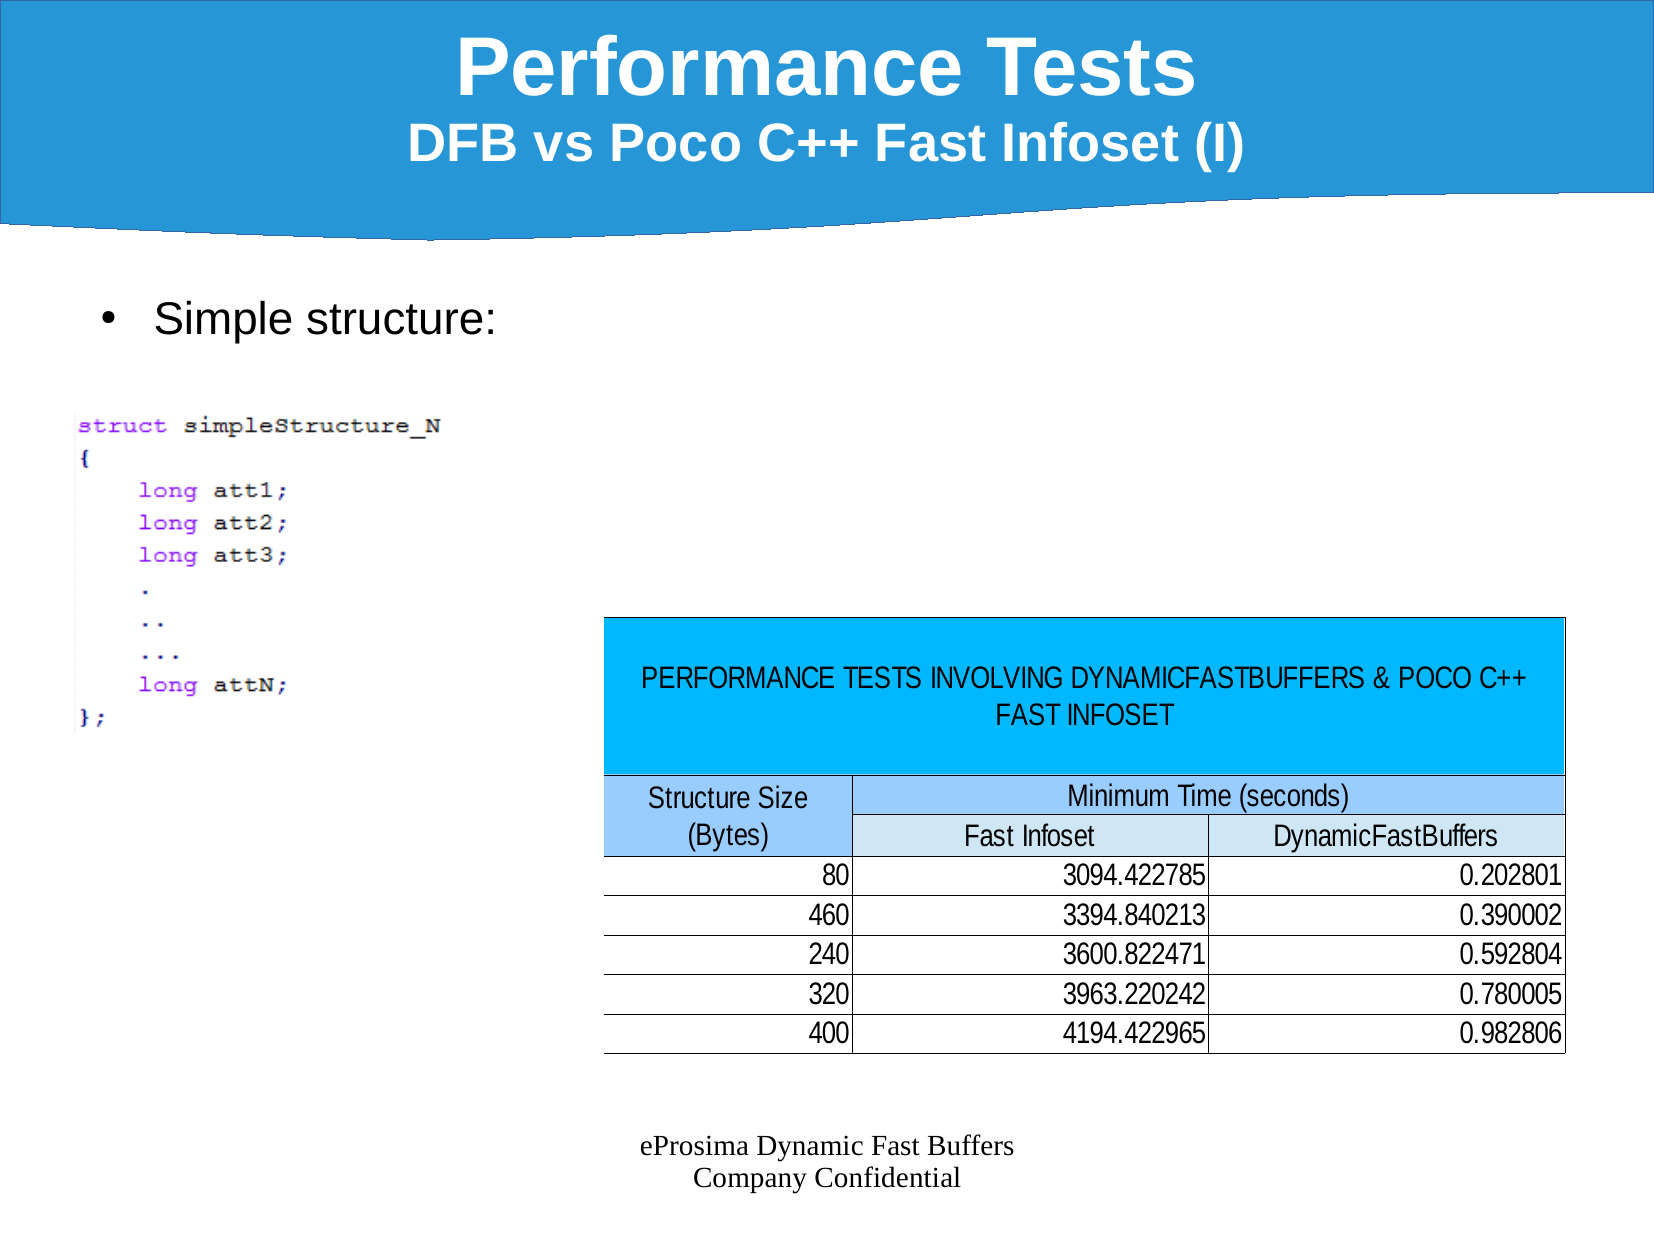

Performance Tests
DFB vs Poco C++ Fast Infoset (I)
# Simple structure:
eProsima Dynamic Fast Buffers